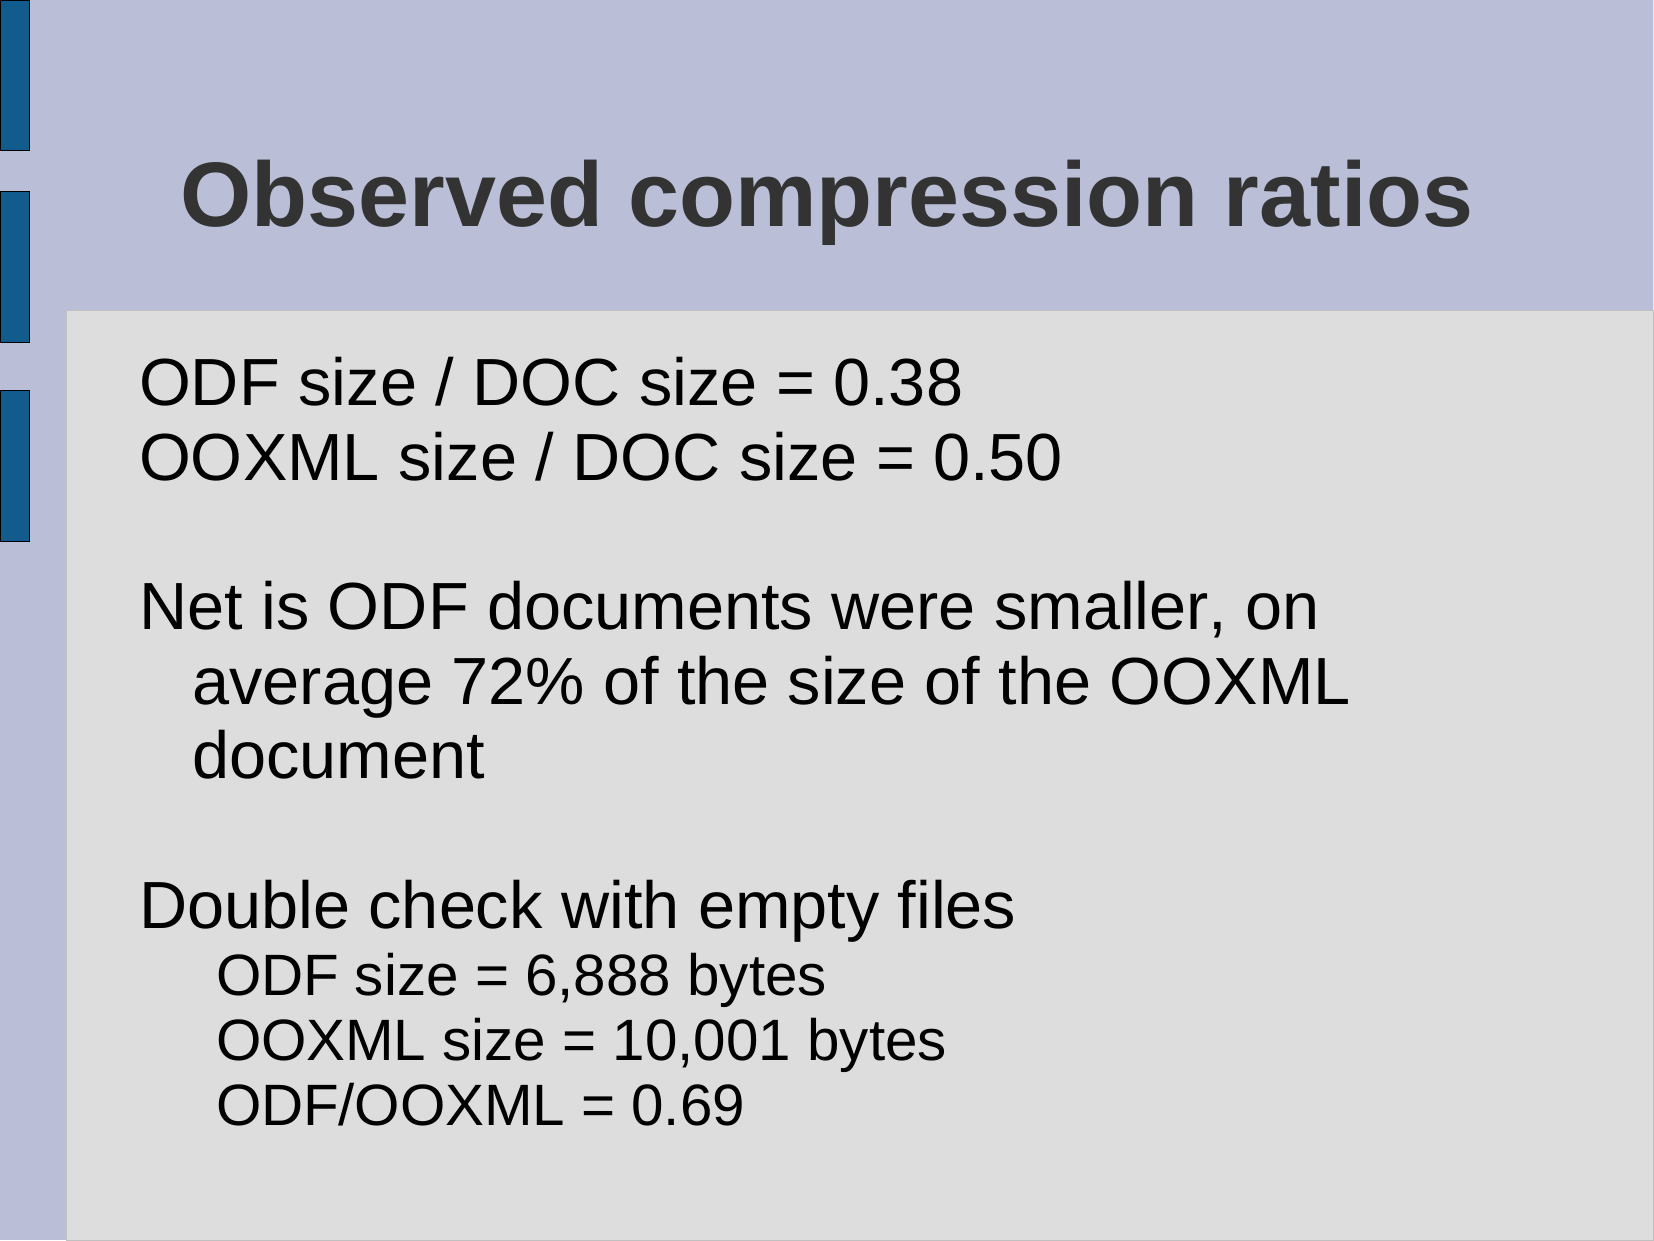

# Observed compression ratios
ODF size / DOC size = 0.38
OOXML size / DOC size = 0.50
Net is ODF documents were smaller, on average 72% of the size of the OOXML document
Double check with empty files
ODF size = 6,888 bytes
OOXML size = 10,001 bytes
ODF/OOXML = 0.69